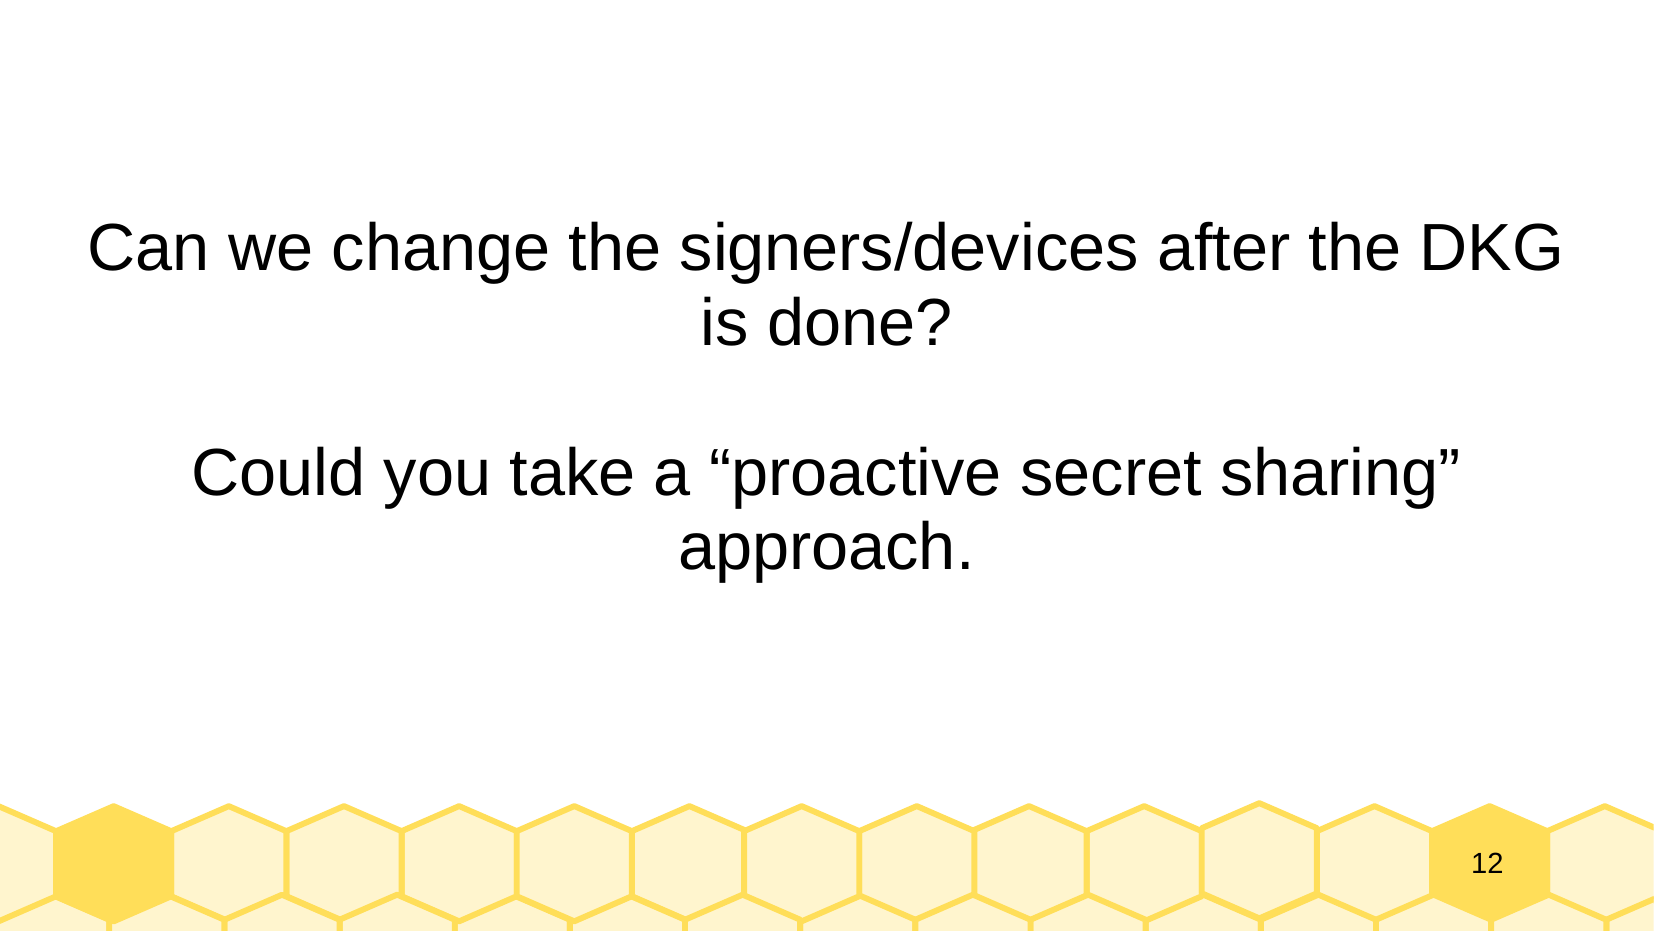

# Can we change the signers/devices after the DKG is done?
Could you take a “proactive secret sharing” approach.